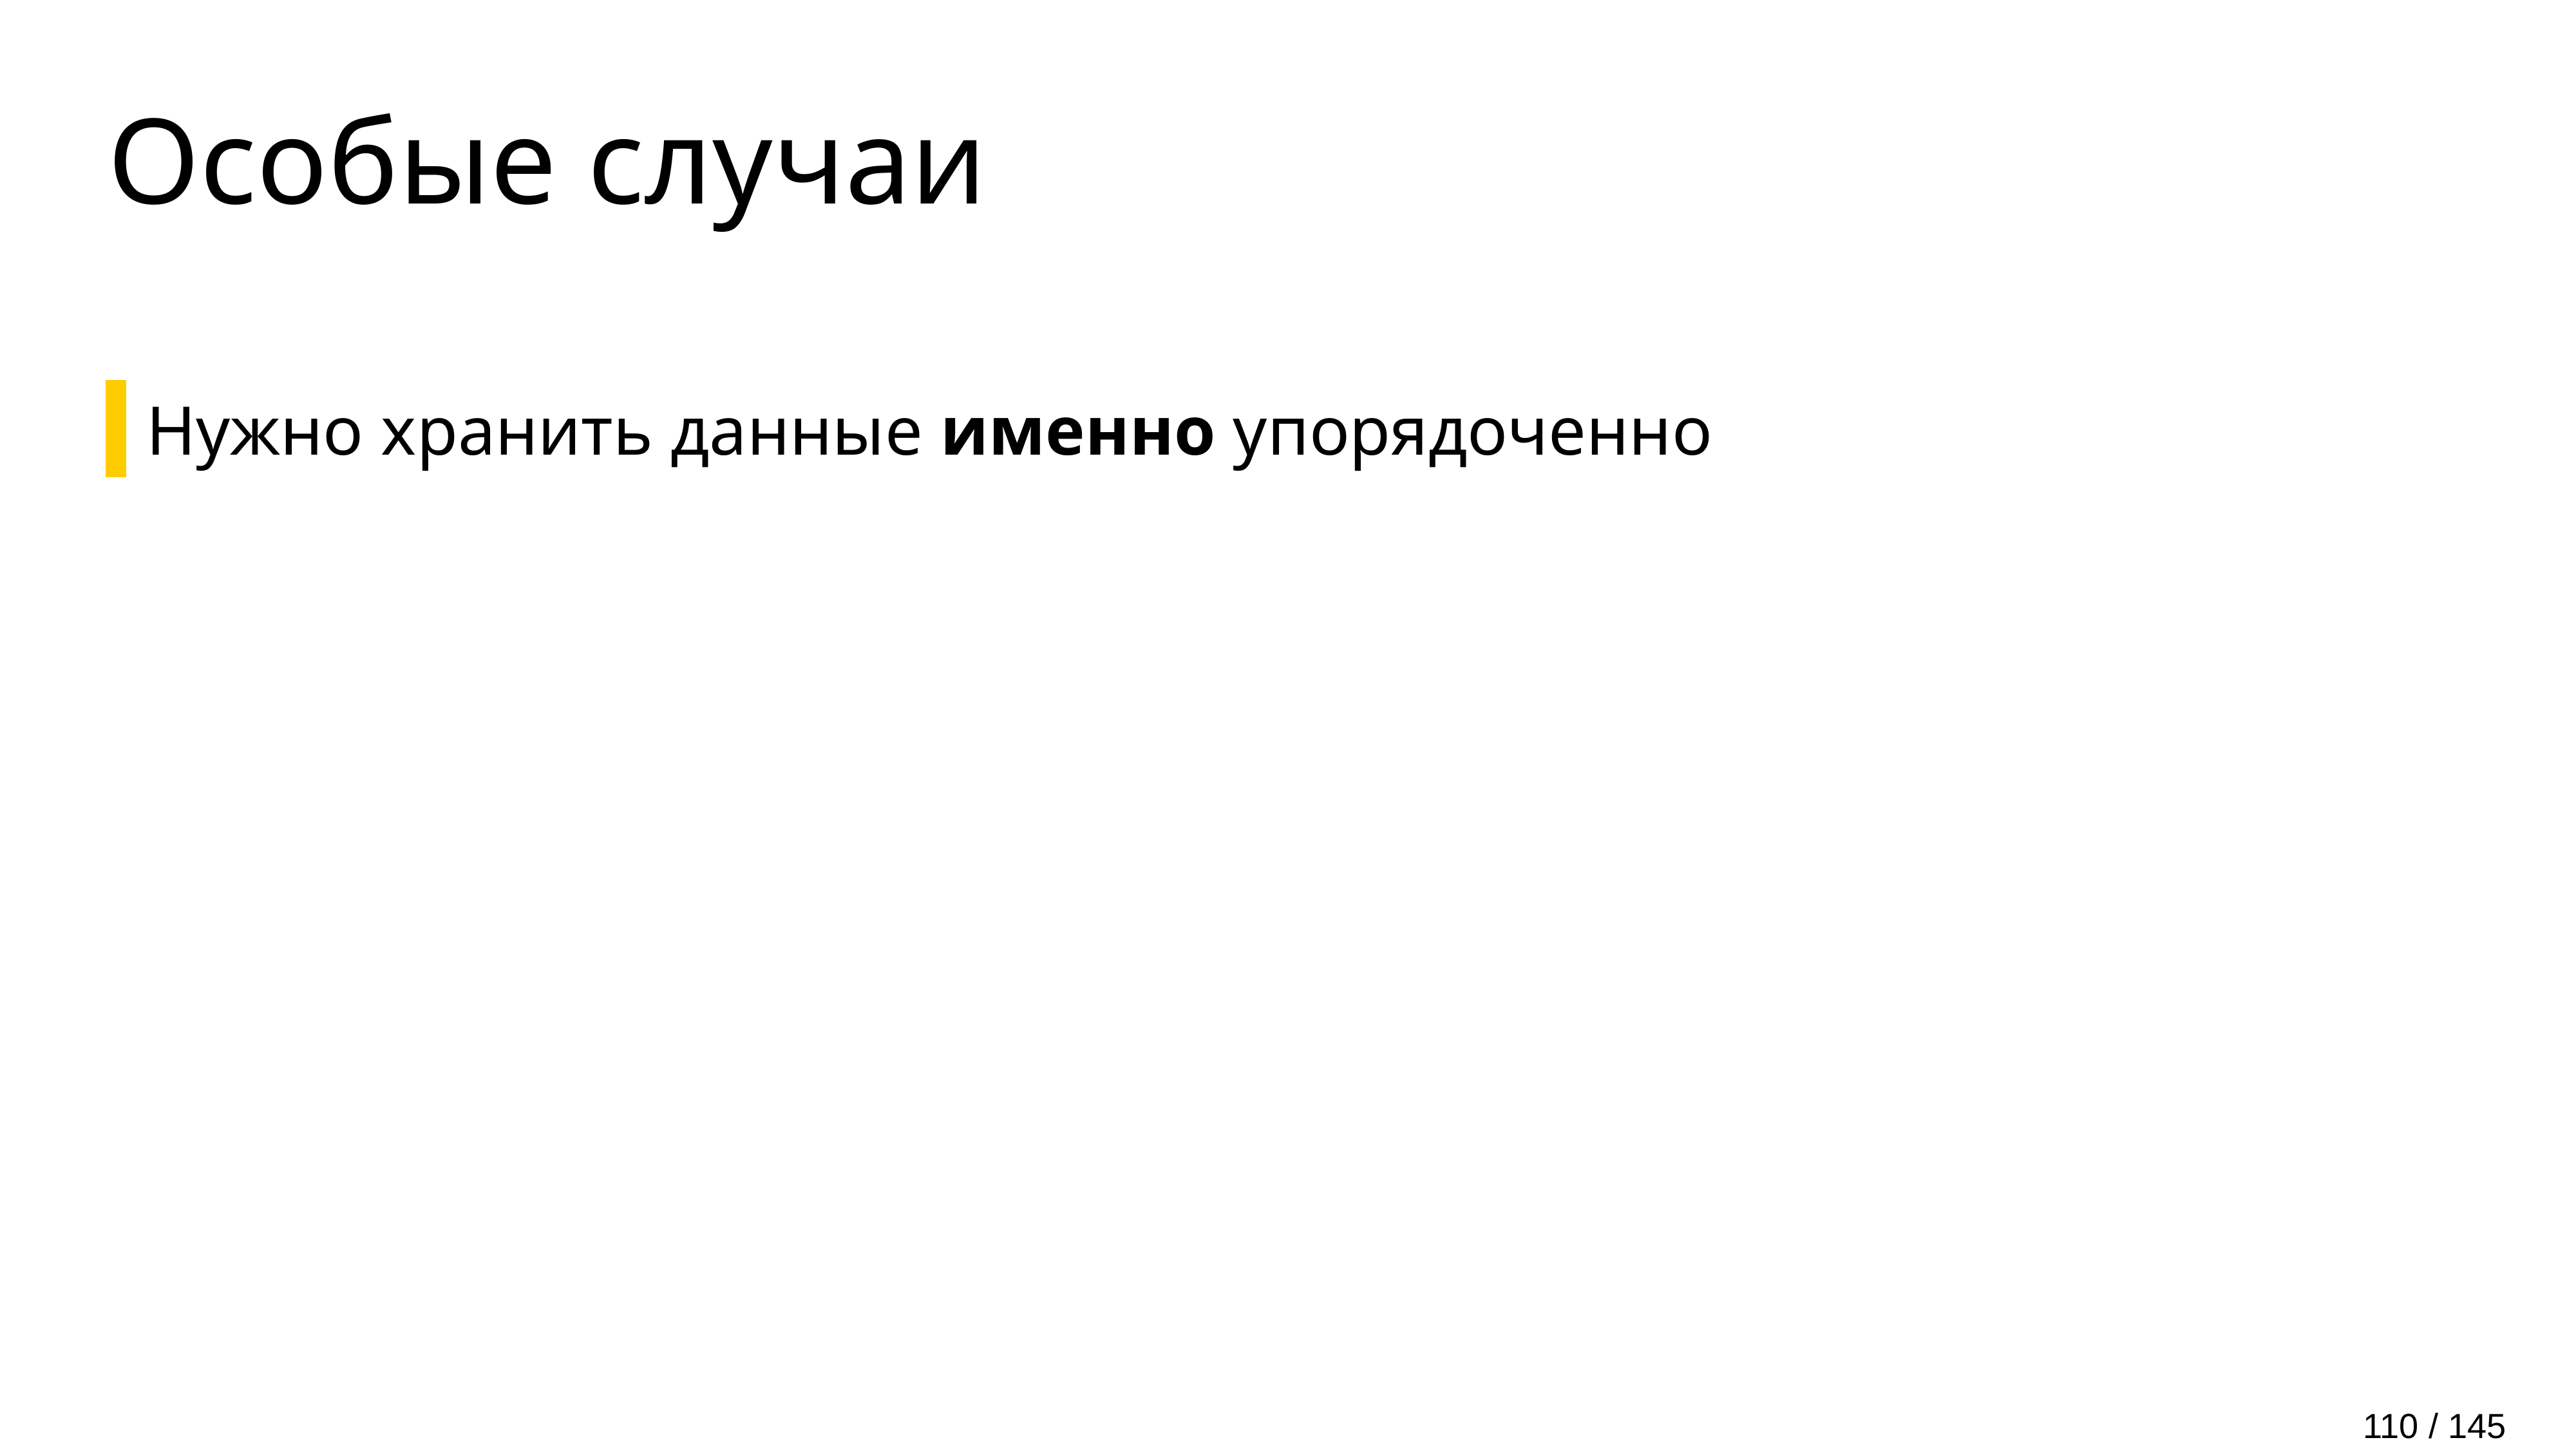

# Особые случаи
 Нужно хранить данные именно упорядоченно